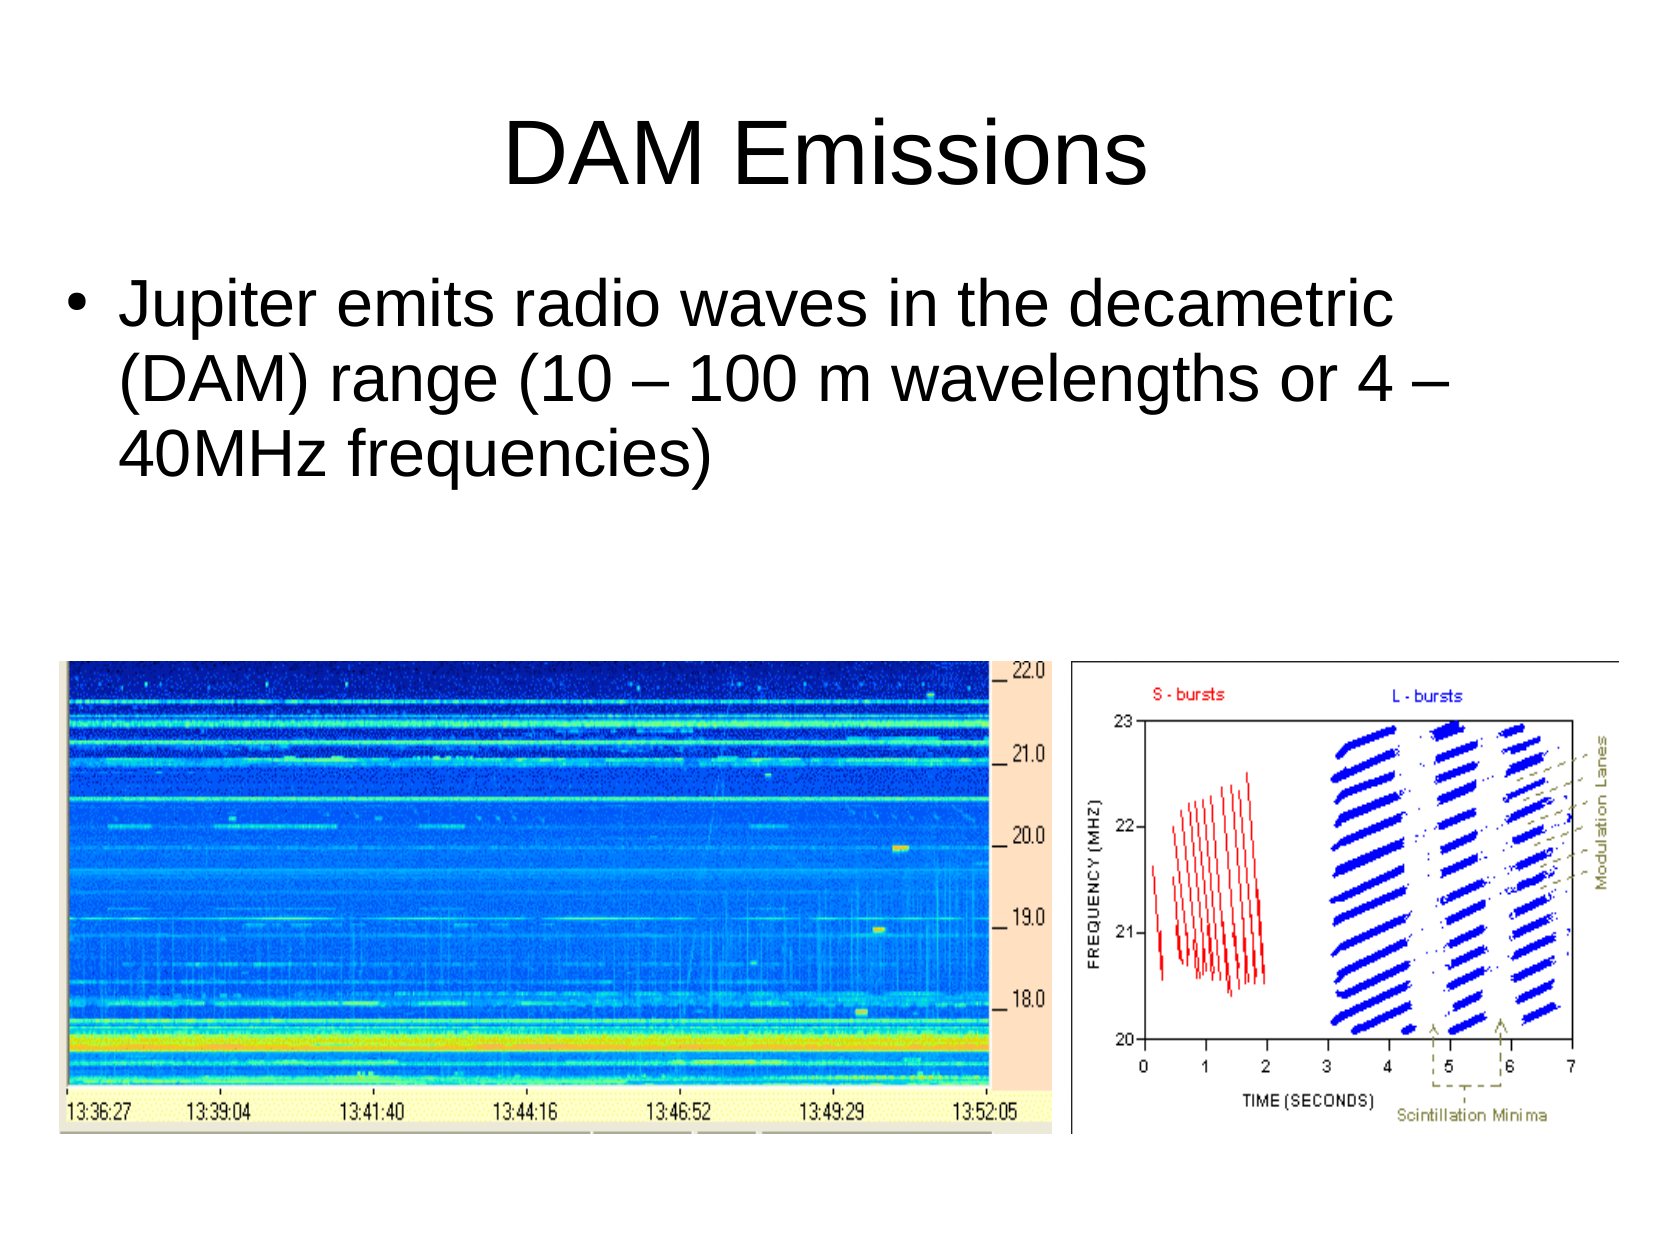

# DAM Emissions
Jupiter emits radio waves in the decametric (DAM) range (10 – 100 m wavelengths or 4 – 40MHz frequencies)